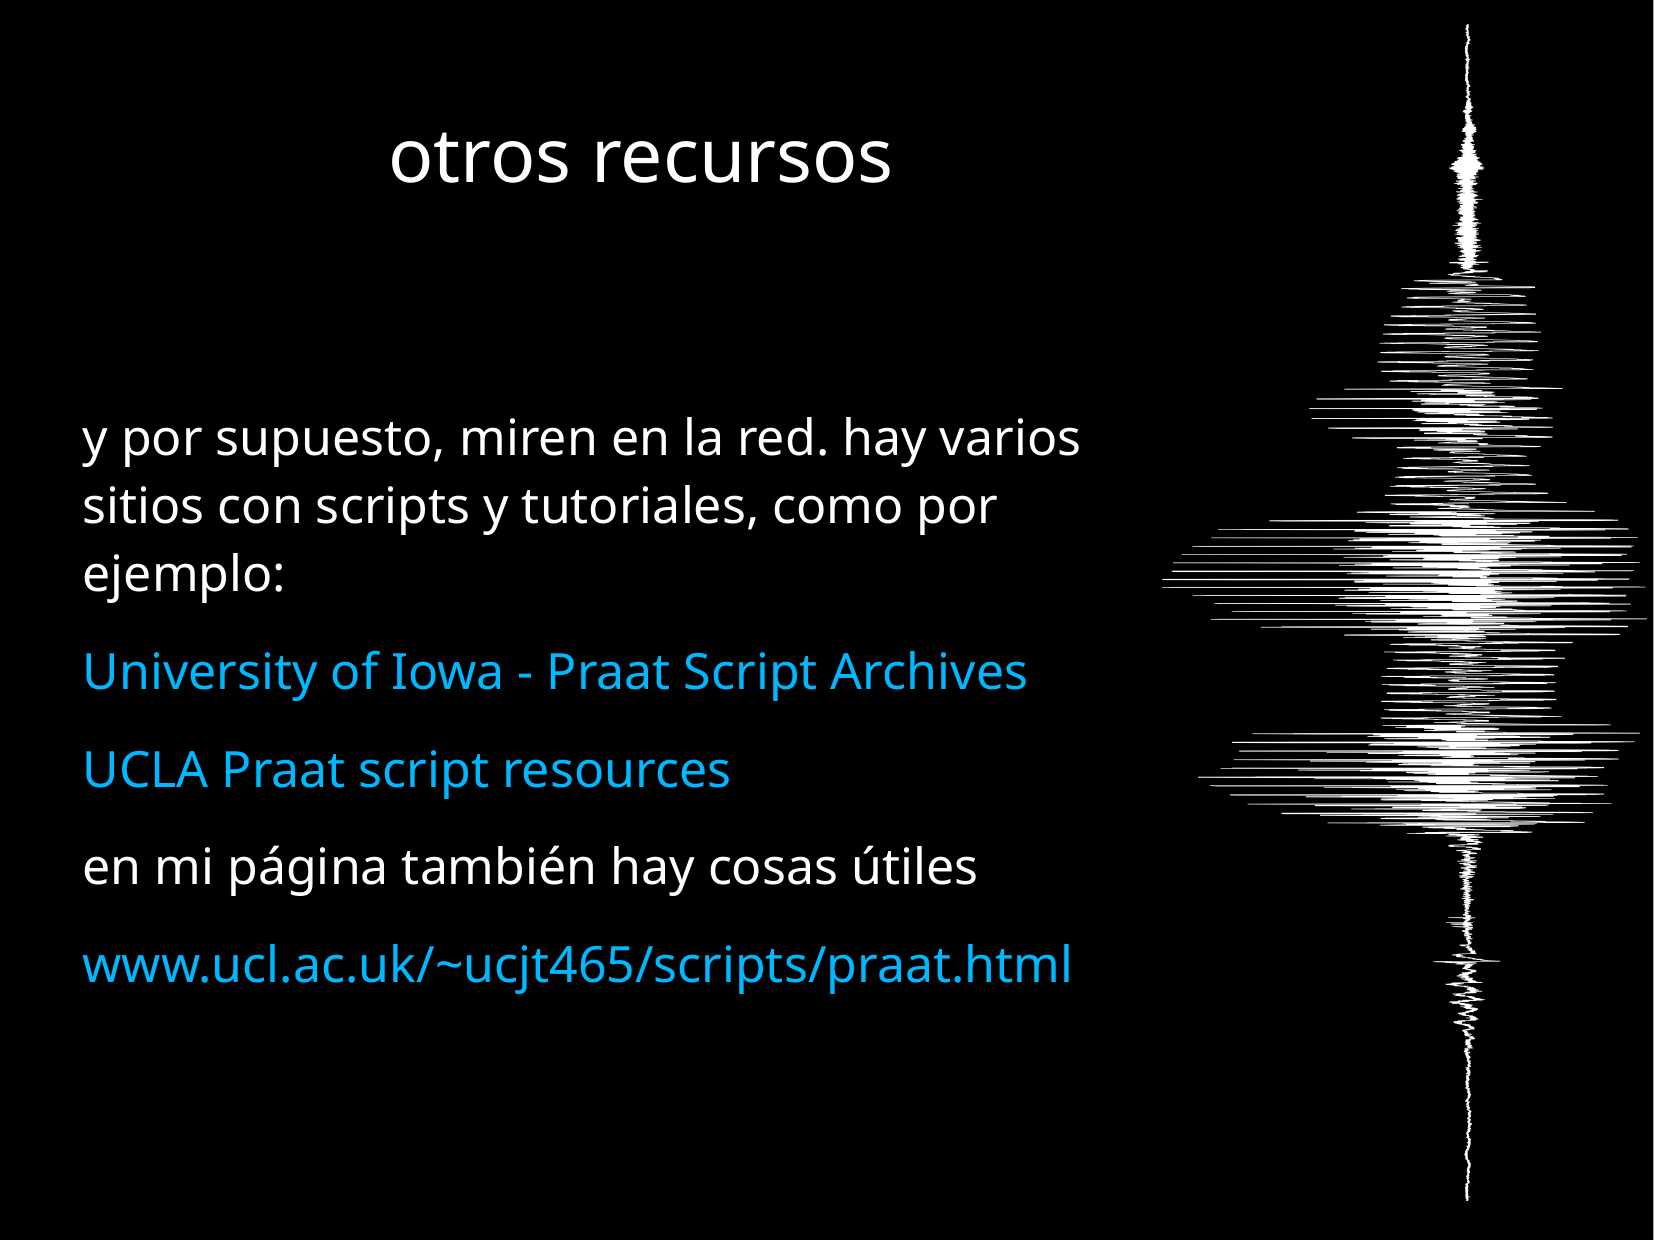

# otros recursos
y por supuesto, miren en la red. hay varios sitios con scripts y tutoriales, como por ejemplo:
University of Iowa - Praat Script Archives
UCLA Praat script resources
en mi página también hay cosas útiles
www.ucl.ac.uk/~ucjt465/scripts/praat.html